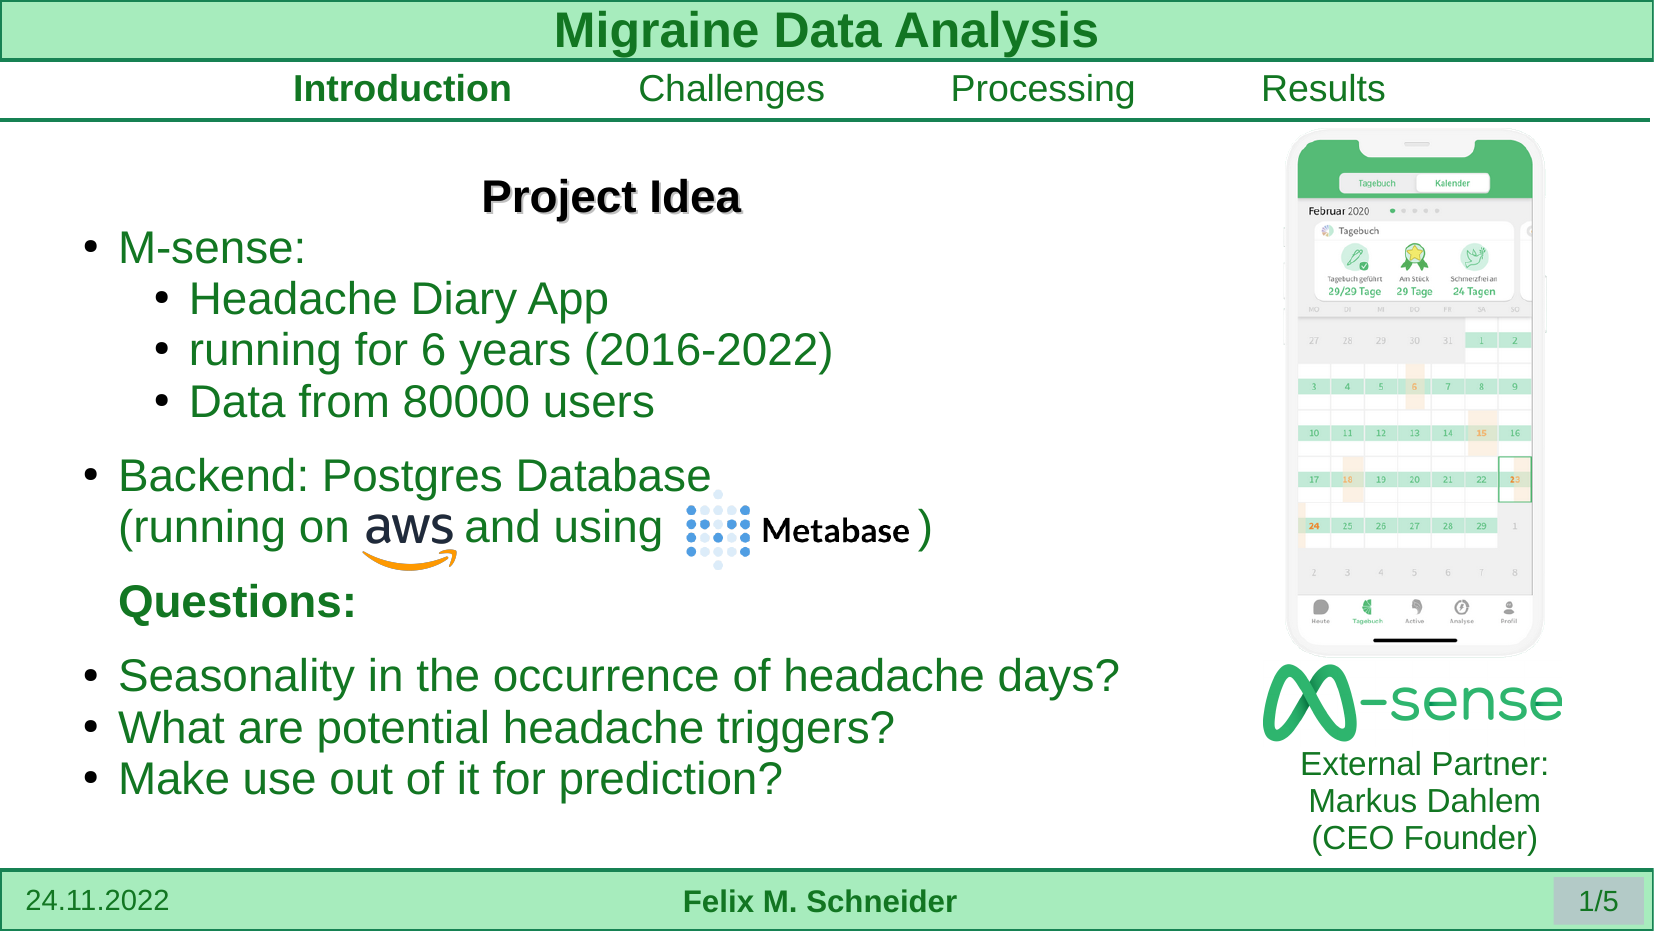

# Analysis of a Migraine Data Set
Analysis of a Migraine Data Set
Analysis of a Migraine Data Set
Migraine Data Analysis
Introduction Challenges Processing Results
Project Idea
M-sense:
Headache Diary App
running for 6 years (2016-2022)
Data from 80000 users
Backend: Postgres Database
(running on and using )
Questions:
Seasonality in the occurrence of headache days?
What are potential headache triggers?
Make use out of it for prediction?
External Partner:
Markus Dahlem (CEO Founder)
1/5